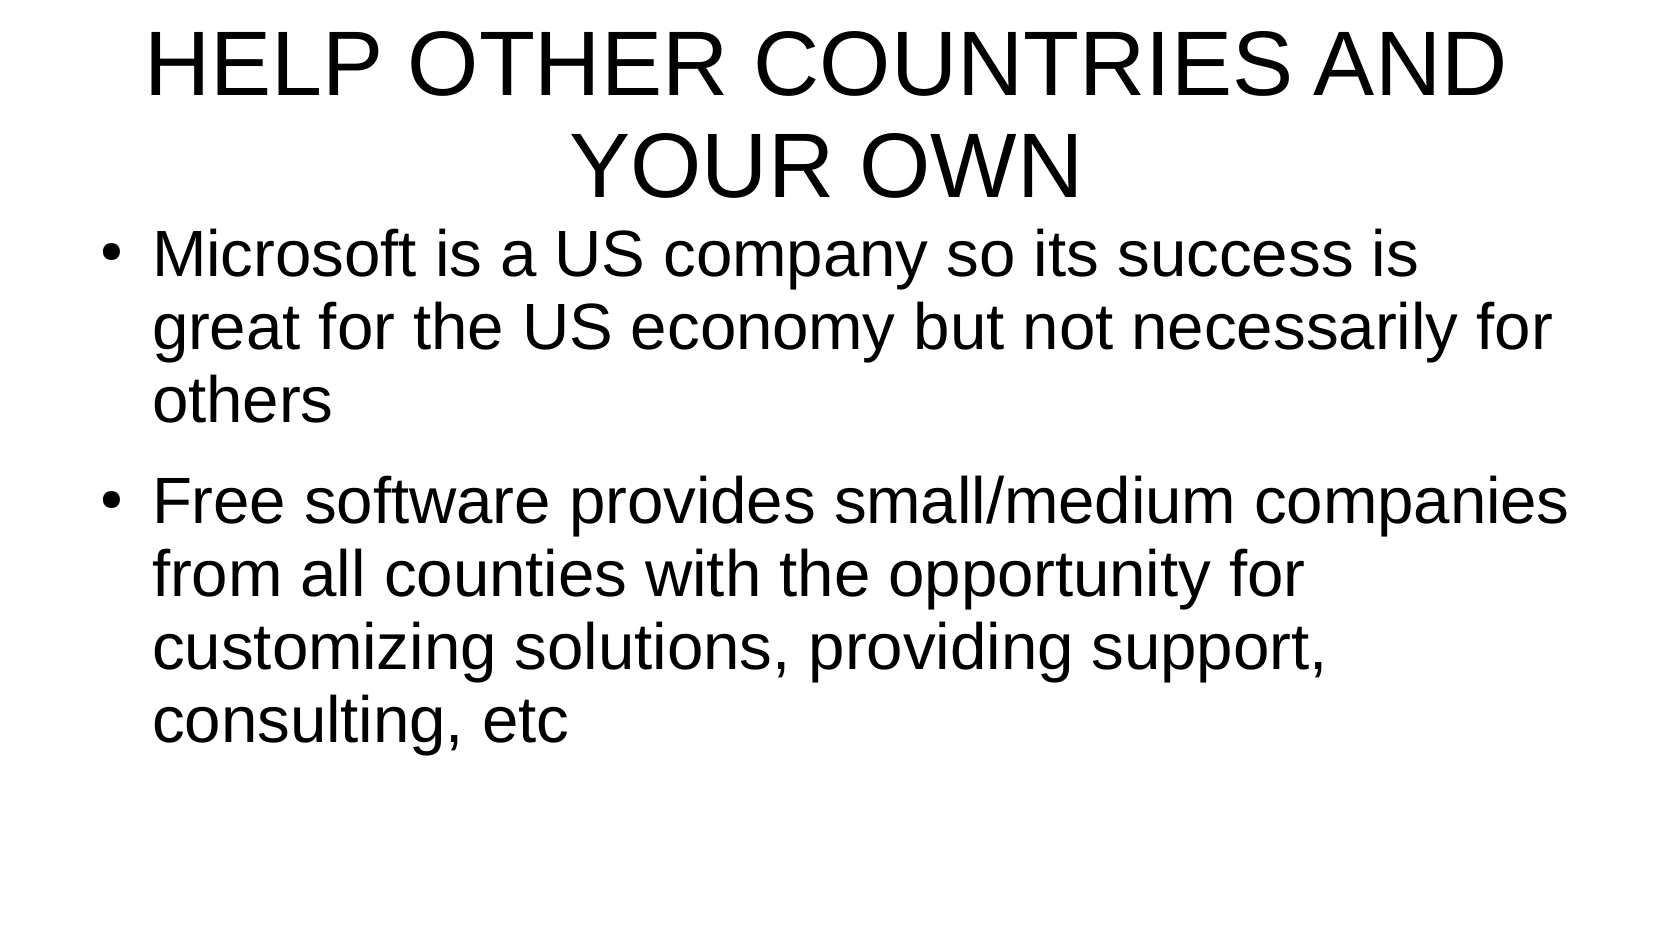

# HELP OTHER COUNTRIES AND YOUR OWN
Microsoft is a US company so its success is great for the US economy but not necessarily for others
Free software provides small/medium companies from all counties with the opportunity for customizing solutions, providing support, consulting, etc